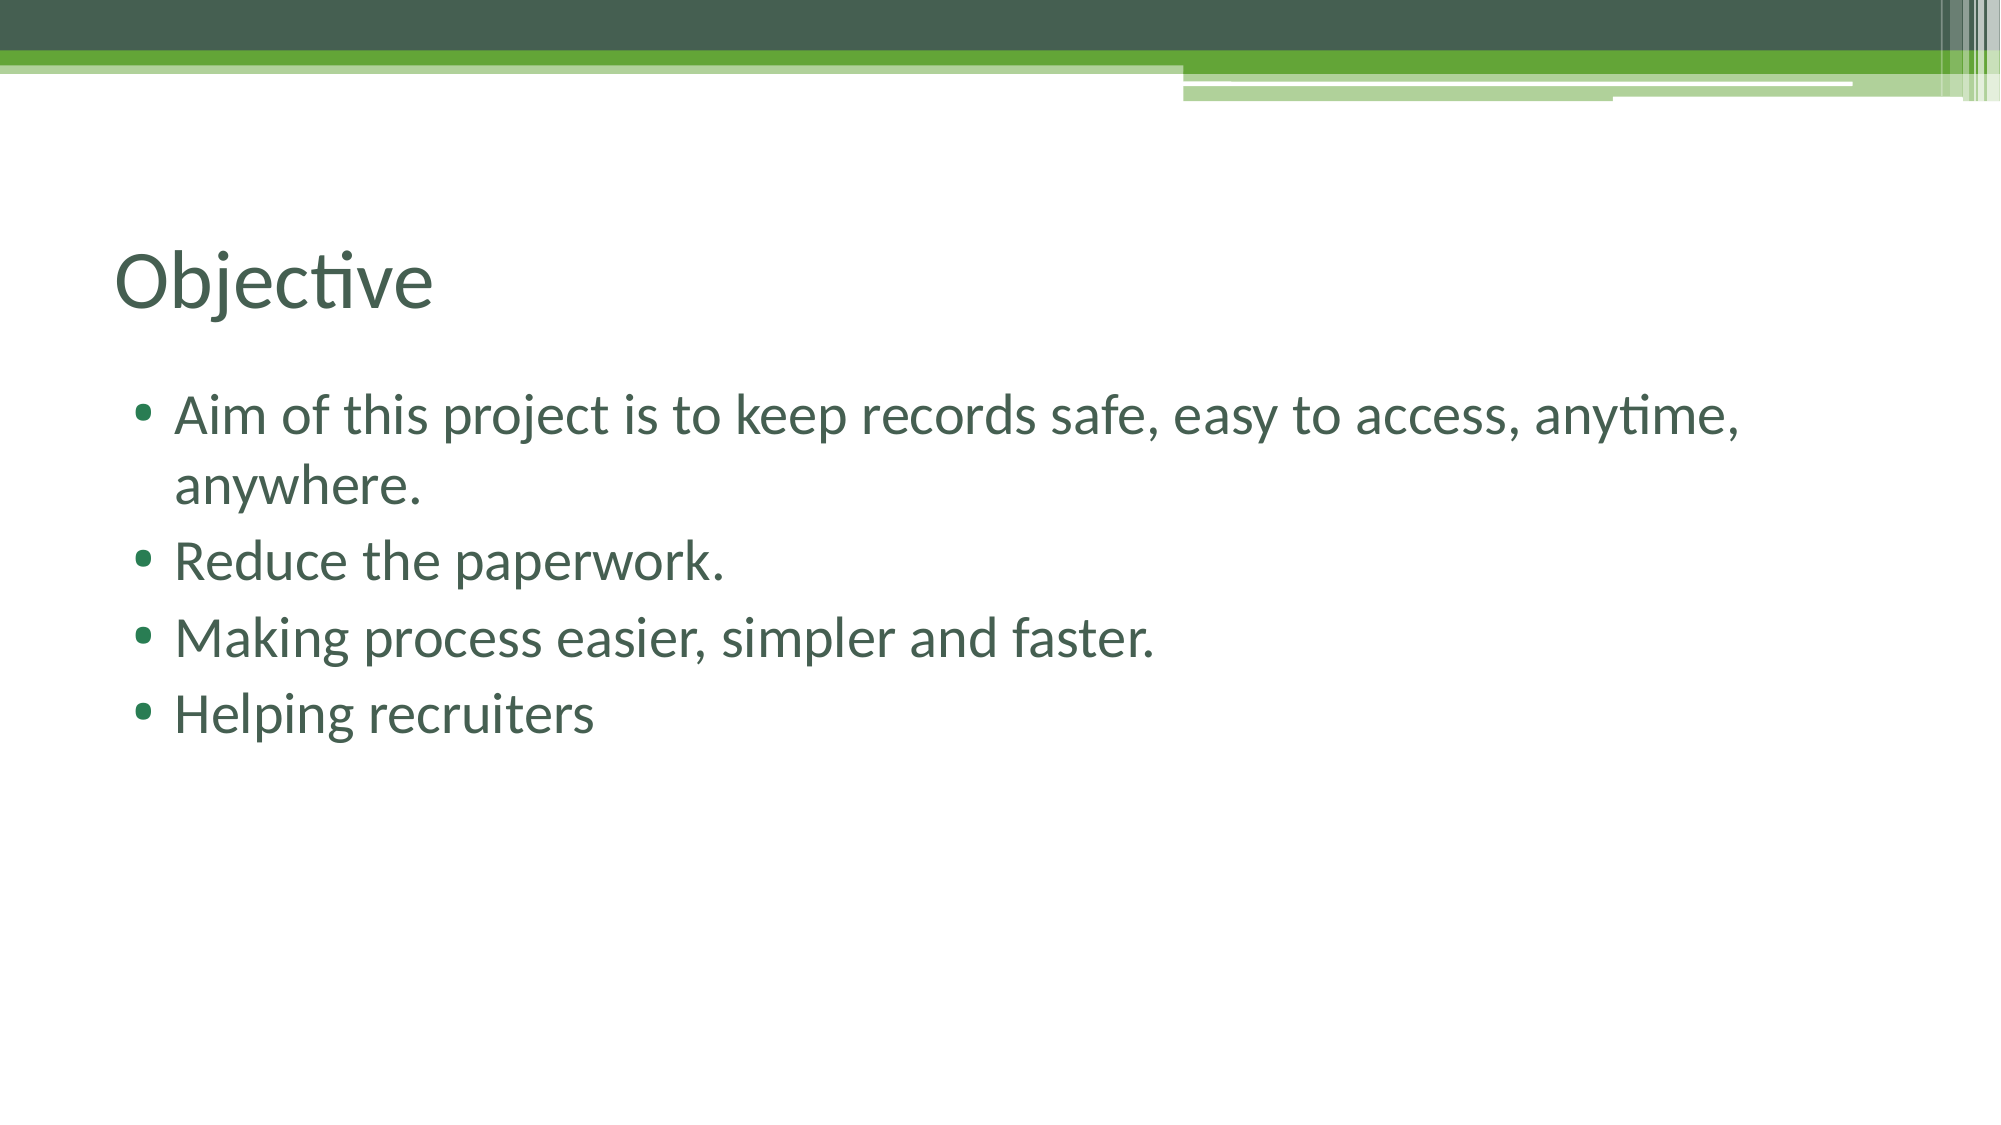

# Objective
Aim of this project is to keep records safe, easy to access, anytime, anywhere.
Reduce the paperwork.
Making process easier, simpler and faster.
Helping recruiters